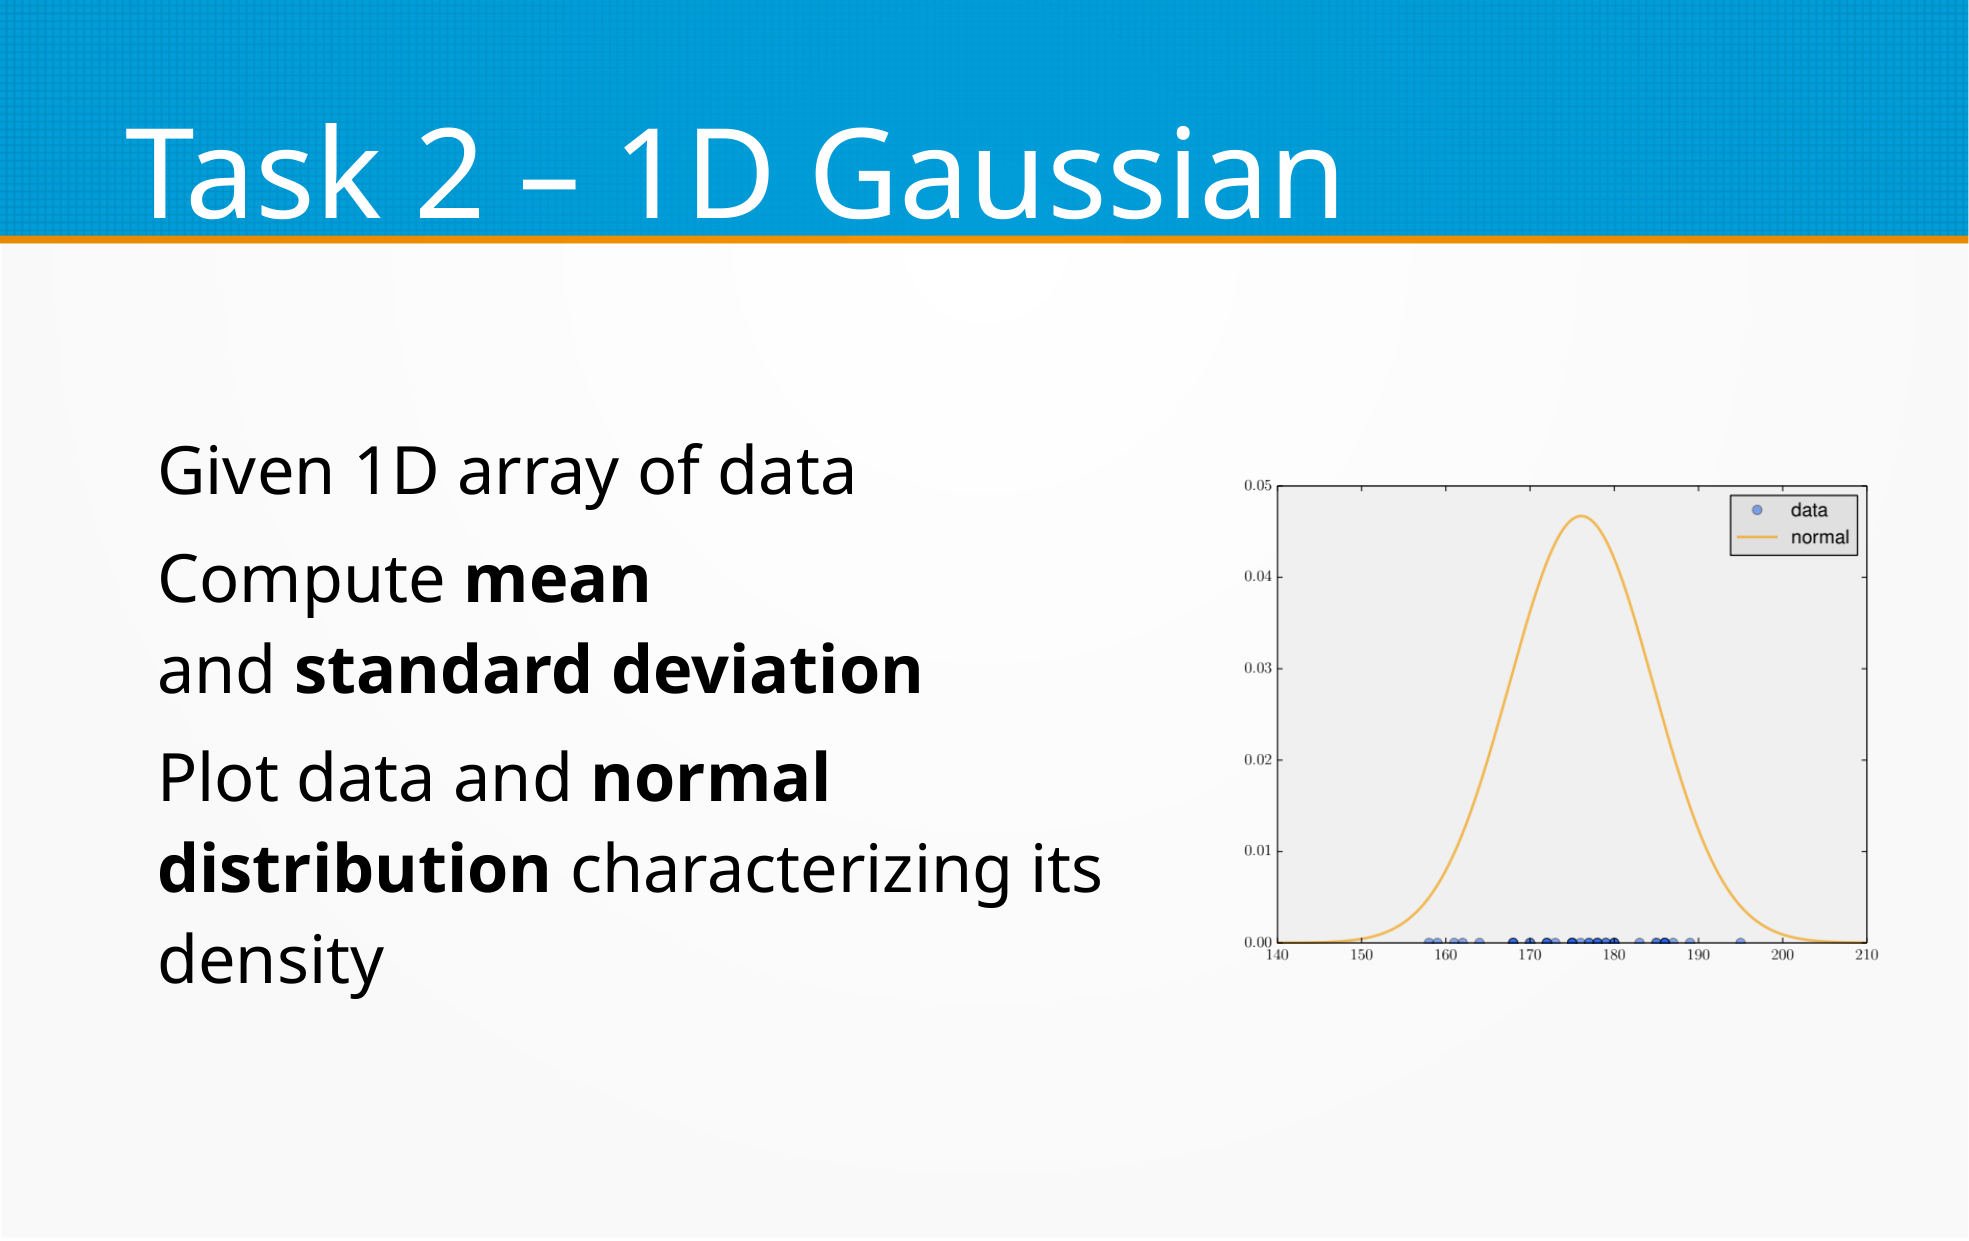

#
Task 2 – 1D Gaussian
Given 1D array of data
Compute mean
and standard deviation
Plot data and normal distribution characterizing its density